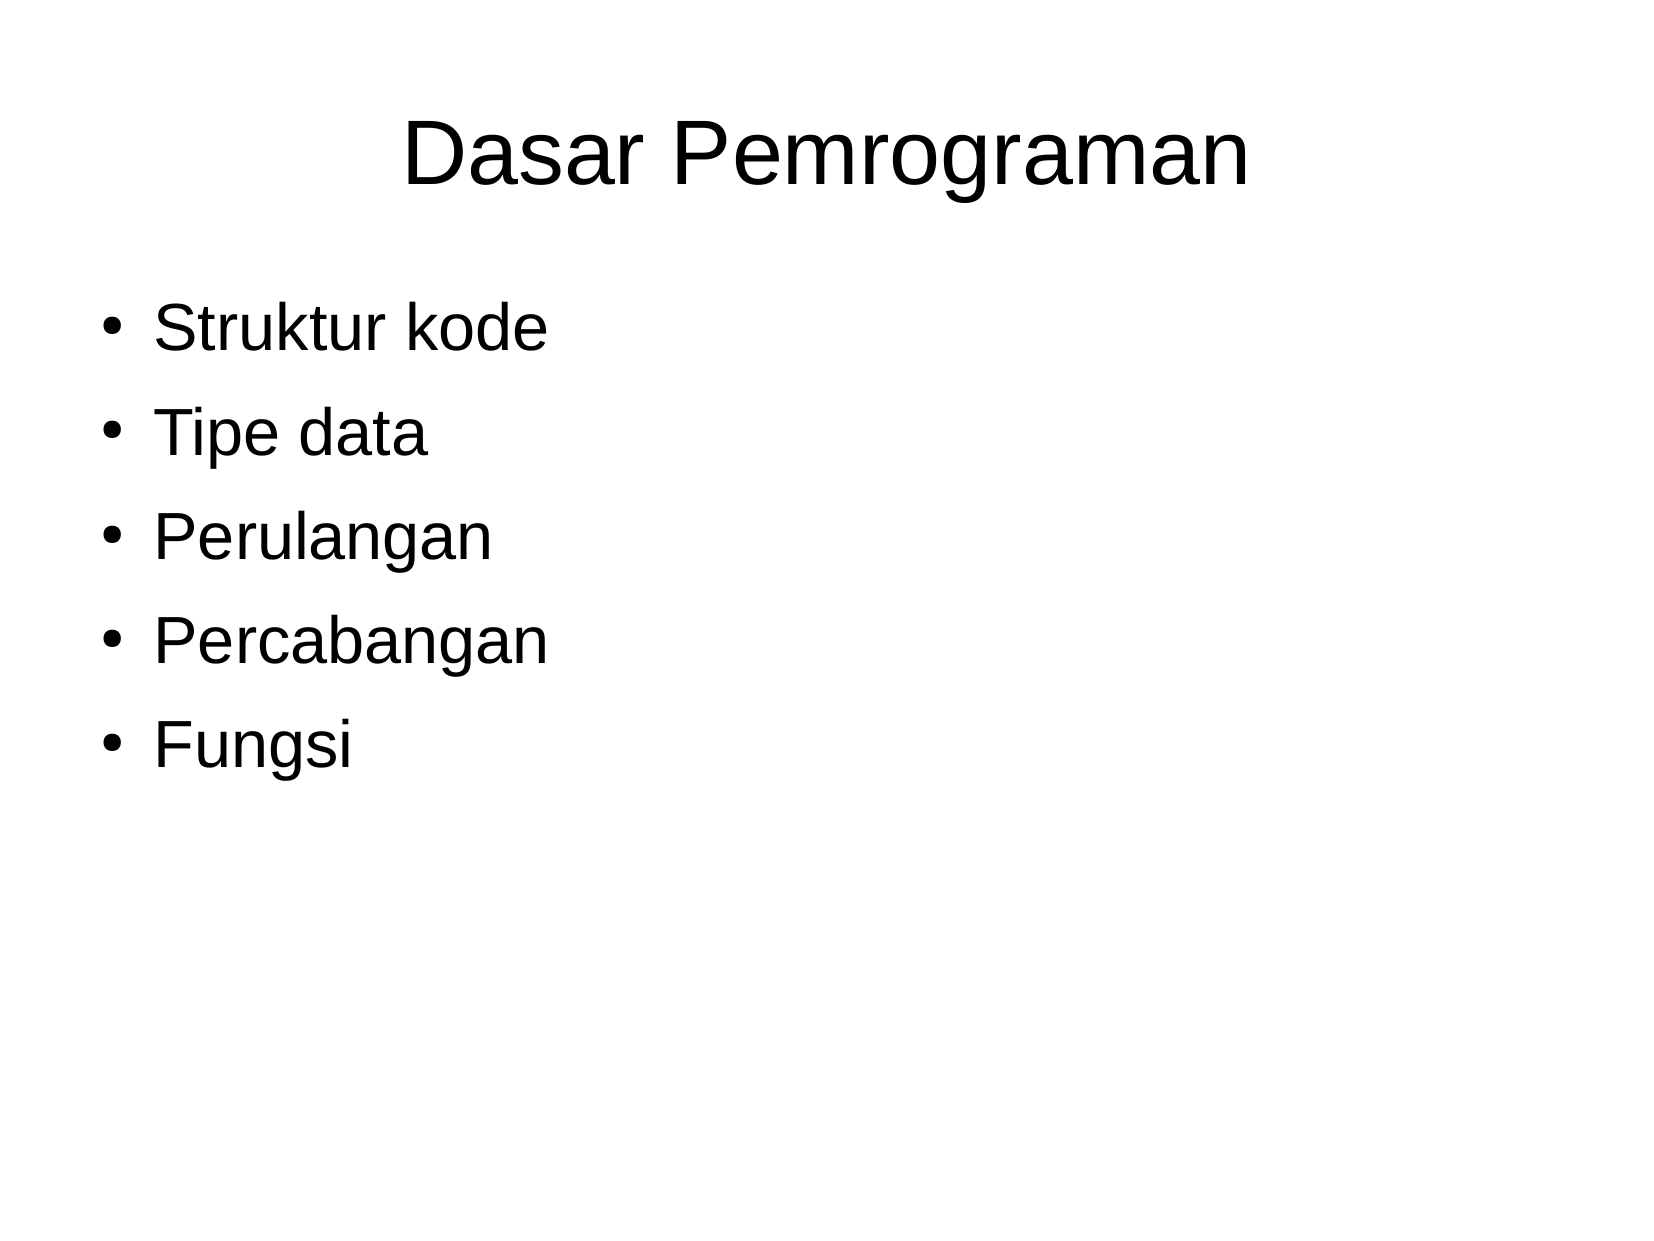

# Dasar Pemrograman
Struktur kode
Tipe data
Perulangan
Percabangan
Fungsi